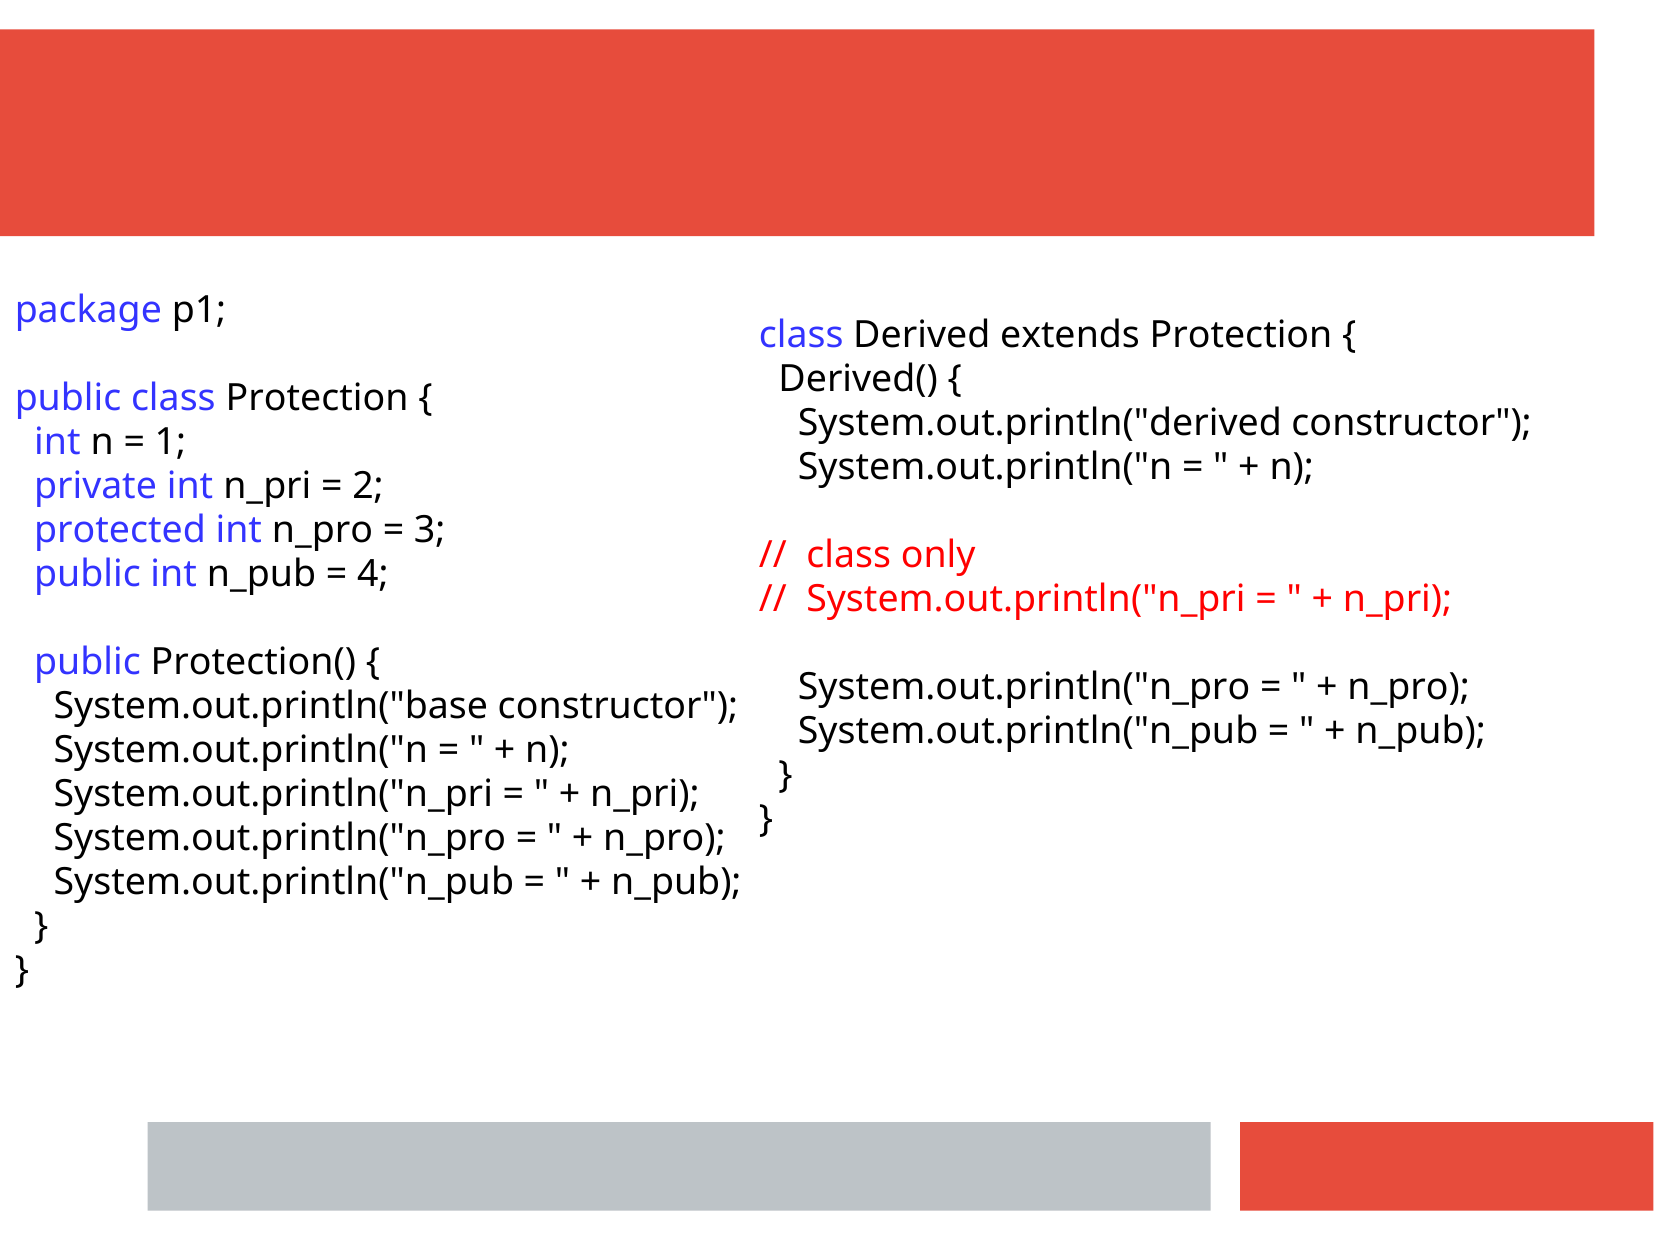

class Derived extends Protection {
 Derived() {
 System.out.println("derived constructor");
 System.out.println("n = " + n);
// class only
// System.out.println("n_pri = " + n_pri);
 System.out.println("n_pro = " + n_pro);
 System.out.println("n_pub = " + n_pub);
 }
}
package p1;
public class Protection {
 int n = 1;
 private int n_pri = 2;
 protected int n_pro = 3;
 public int n_pub = 4;
 public Protection() {
 System.out.println("base constructor");
 System.out.println("n = " + n);
 System.out.println("n_pri = " + n_pri);
 System.out.println("n_pro = " + n_pro);
 System.out.println("n_pub = " + n_pub);
 }
}